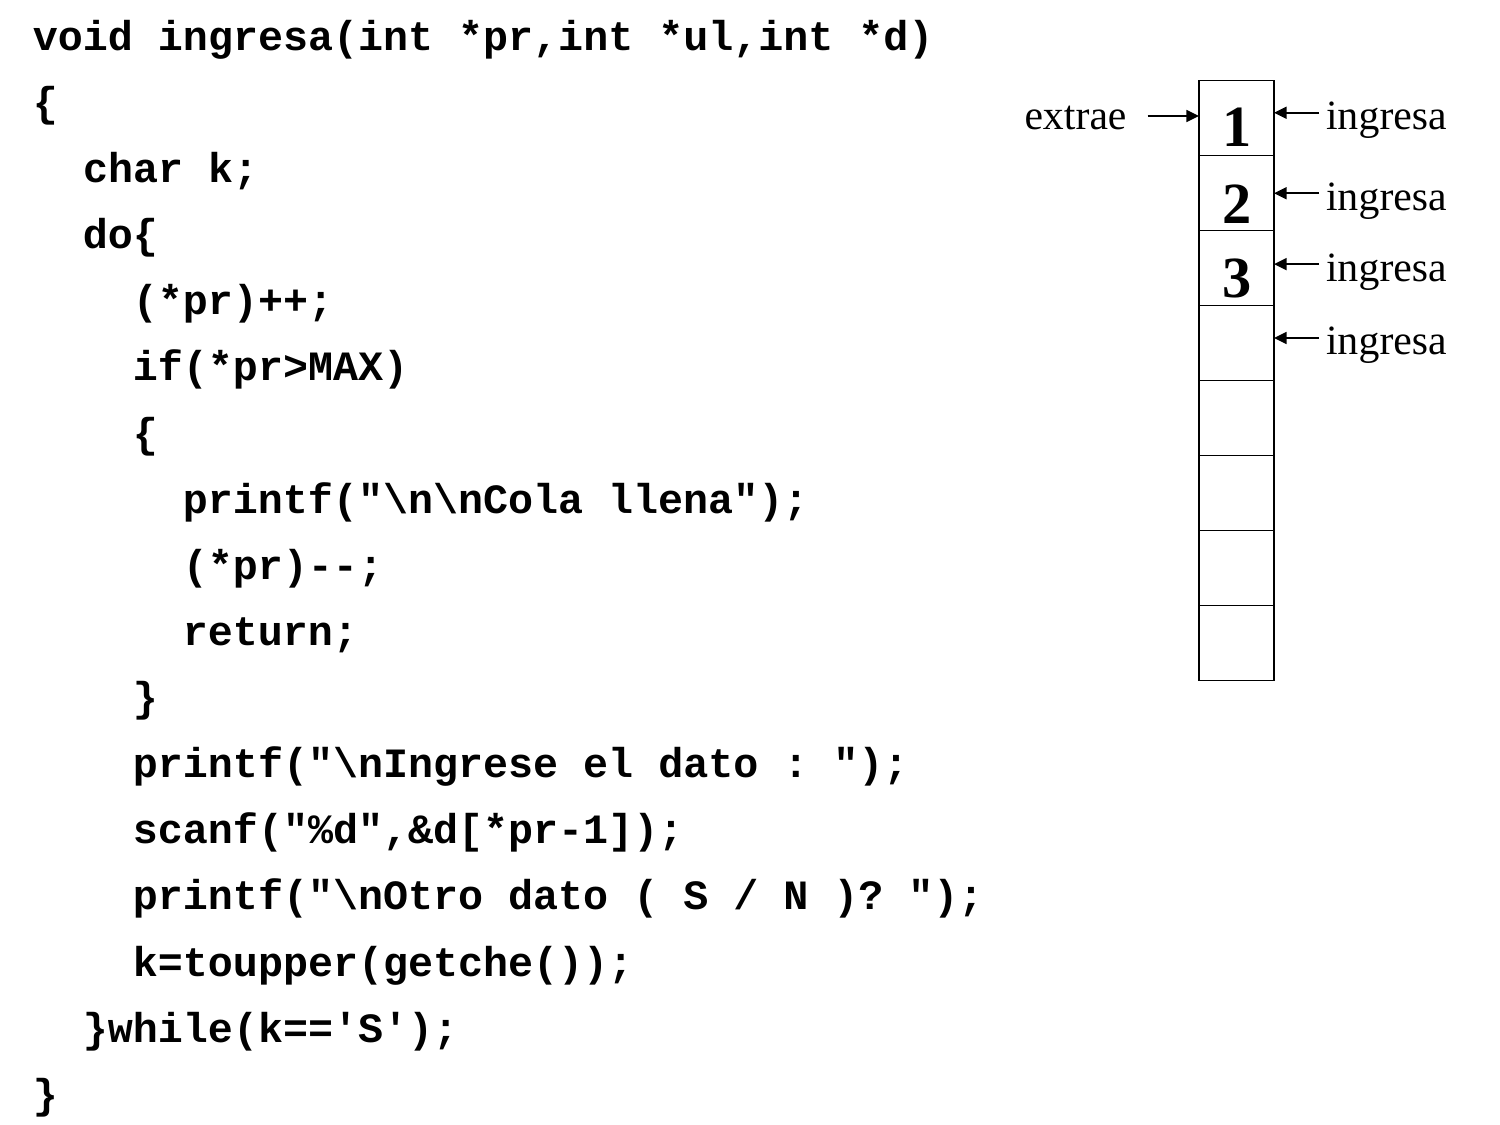

void ingresa(int *pr,int *ul,int *d)
{
extrae
ingresa
1
 char k;
ingresa
2
 do{
ingresa
3
 (*pr)++;
ingresa
 if(*pr>MAX)
 {
 printf("\n\nCola llena");
 (*pr)--;
 return;
 }
 printf("\nIngrese el dato : ");
 scanf("%d",&d[*pr-1]);
 printf("\nOtro dato ( S / N )? ");
 k=toupper(getche());
 }while(k=='S');
}